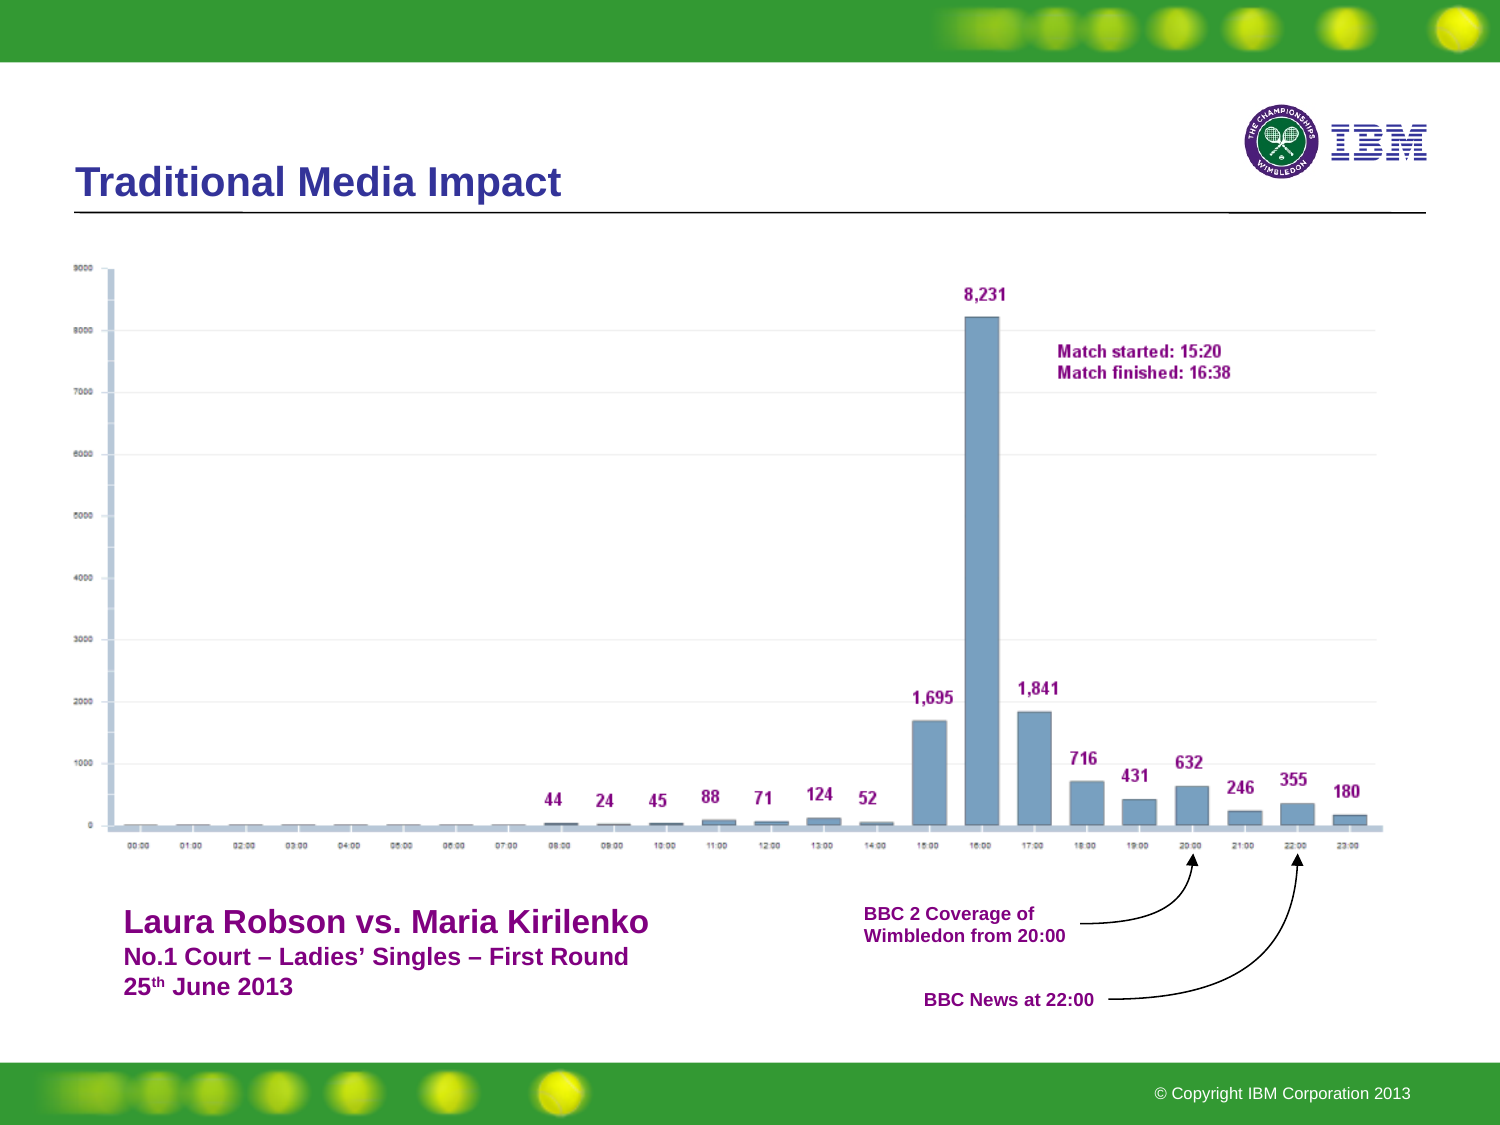

# Traditional Media Impact
Laura Robson vs. Maria Kirilenko
No.1 Court – Ladies’ Singles – First Round
25th June 2013
BBC 2 Coverage of
Wimbledon from 20:00
BBC News at 22:00